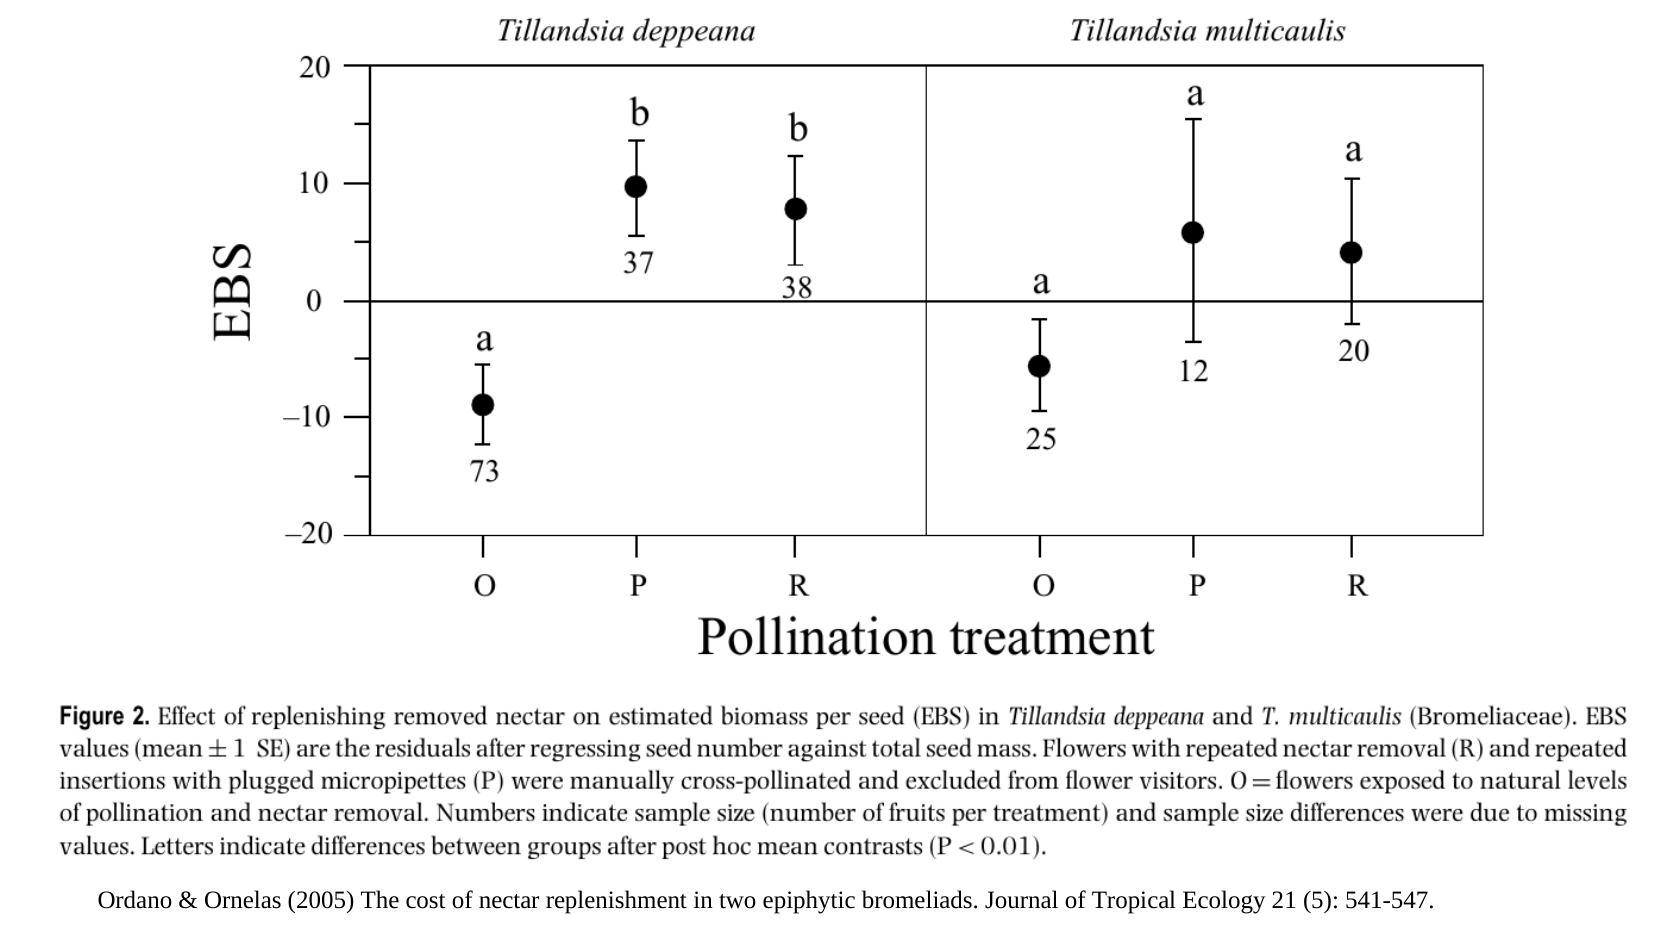

Ordano & Ornelas (2005) The cost of nectar replenishment in two epiphytic bromeliads. Journal of Tropical Ecology 21 (5): 541-547.